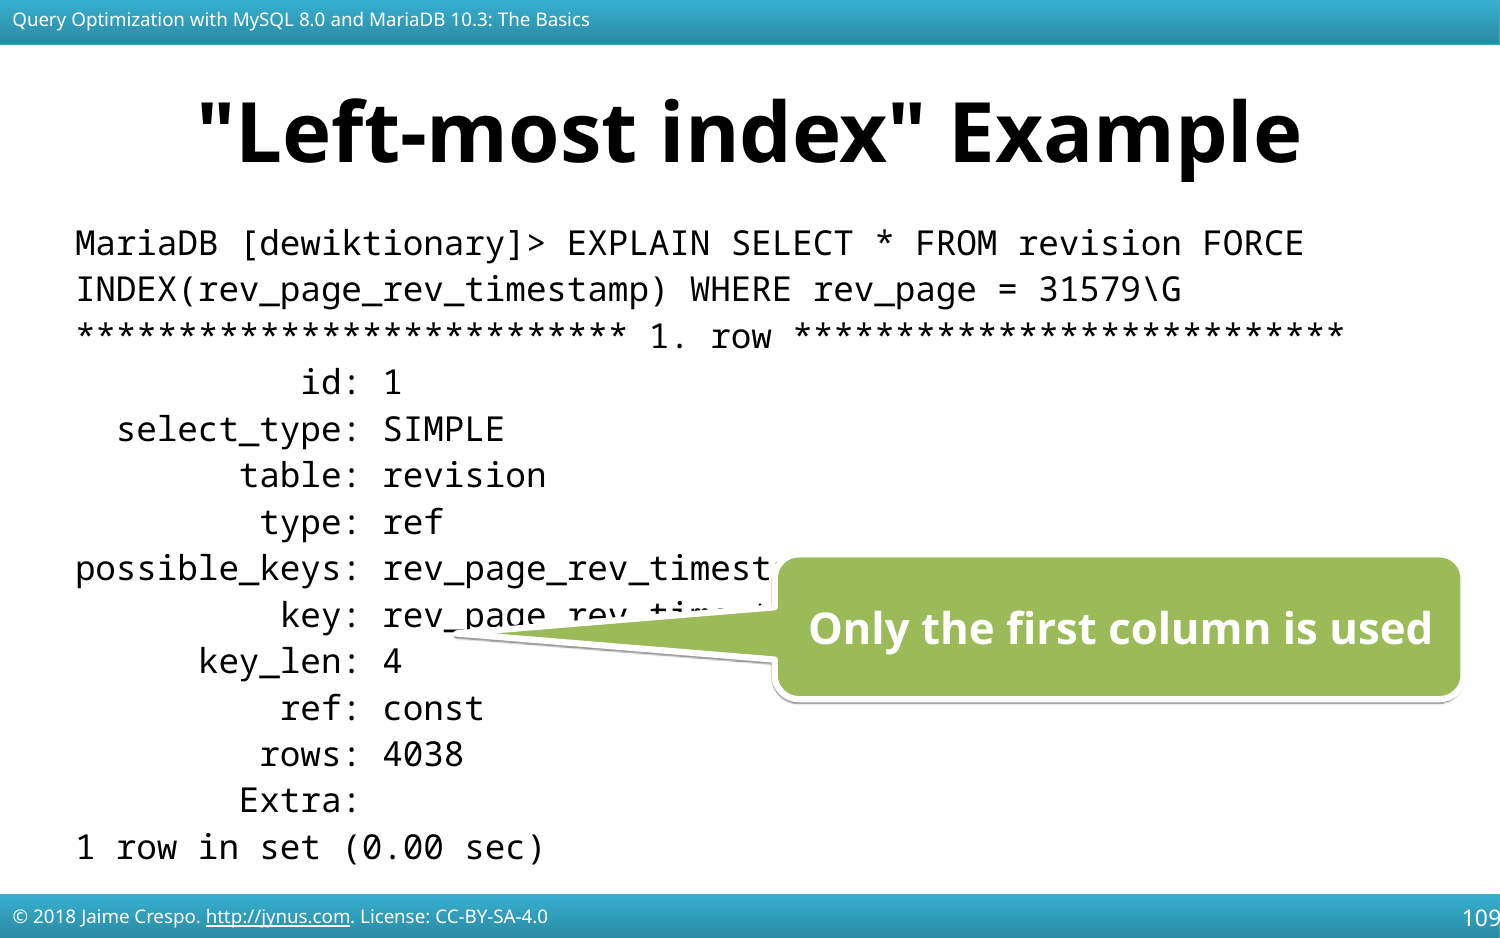

# "Left-most index" Example
MariaDB [dewiktionary]> EXPLAIN SELECT * FROM revision FORCE INDEX(rev_page_rev_timestamp) WHERE rev_page = 31579\G
*************************** 1. row ***************************
 id: 1
 select_type: SIMPLE
 table: revision
 type: ref
possible_keys: rev_page_rev_timestamp
 key: rev_page_rev_timestamp
 key_len: 4
 ref: const
 rows: 4038
 Extra:
1 row in set (0.00 sec)
Only the first column is used